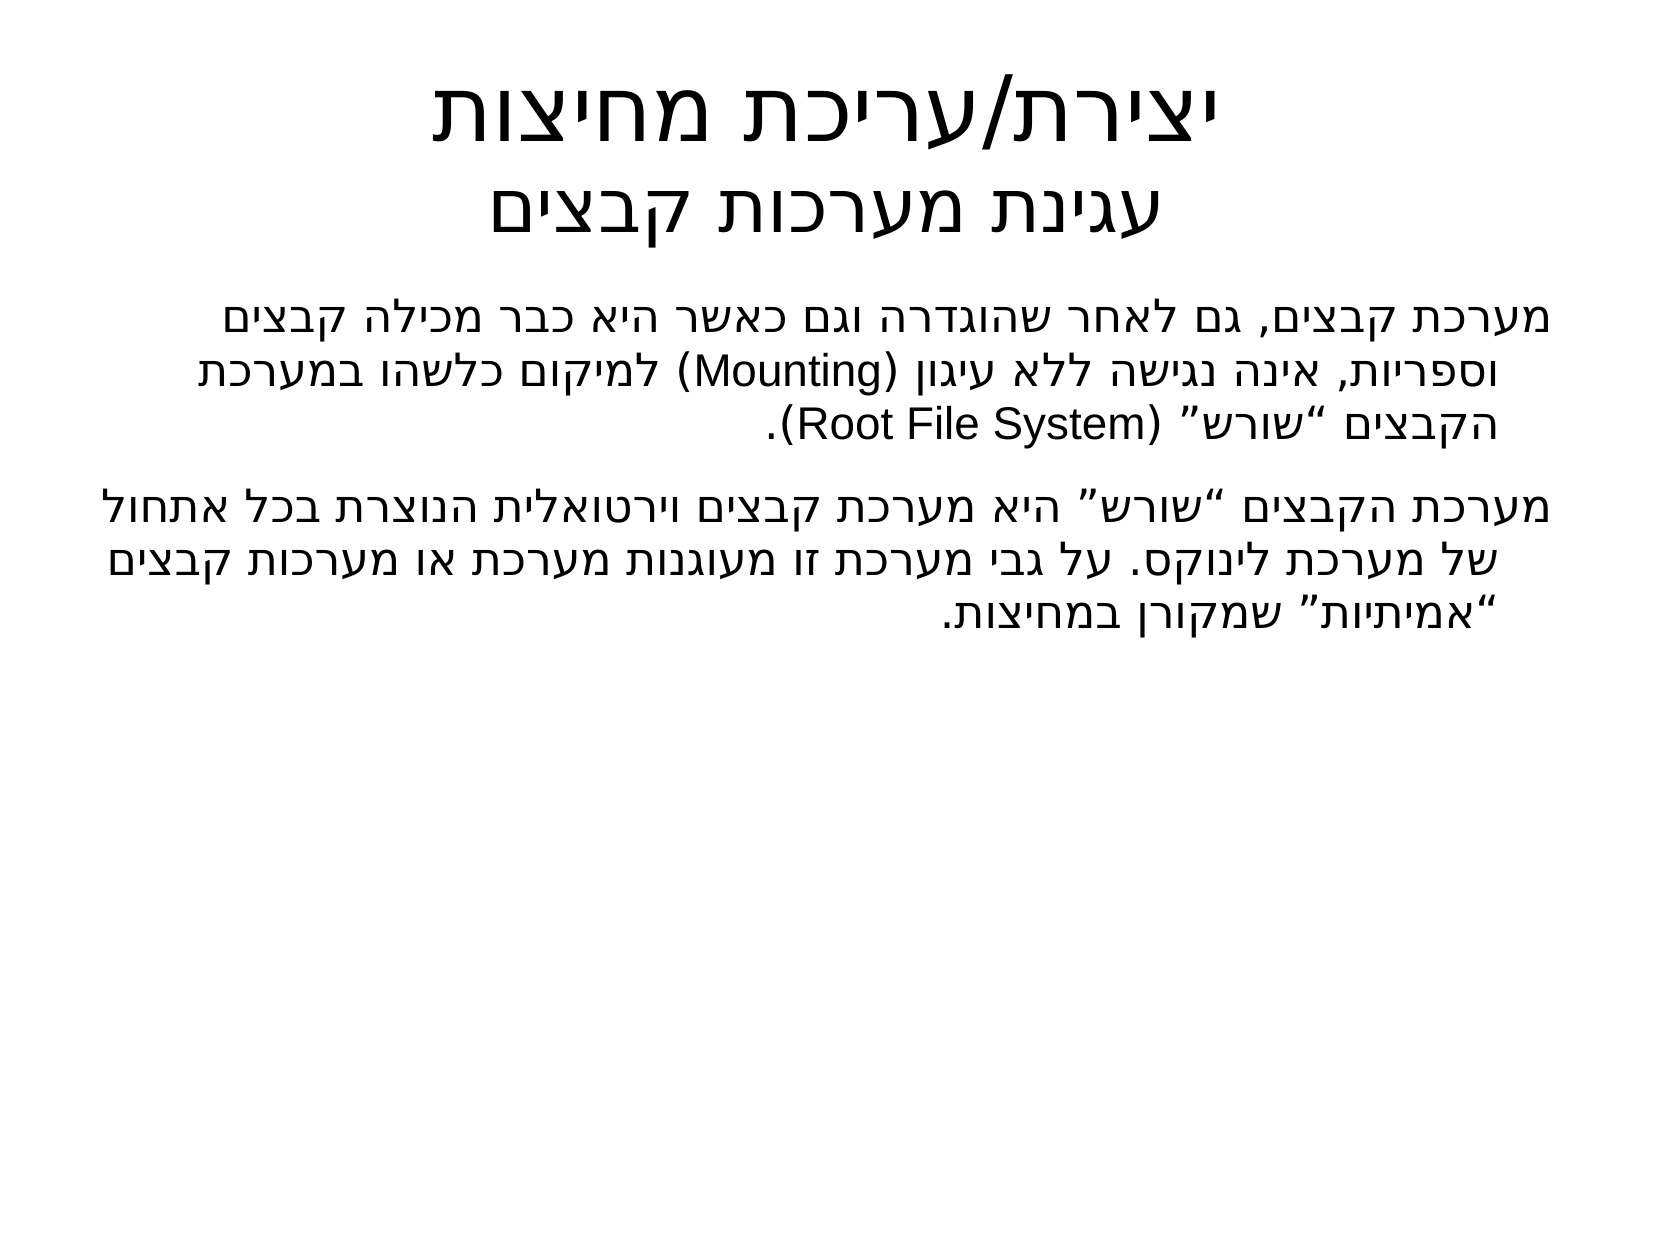

# יצירת/עריכת מחיצות עגינת מערכות קבצים
מערכת קבצים, גם לאחר שהוגדרה וגם כאשר היא כבר מכילה קבצים וספריות, אינה נגישה ללא עיגון (Mounting) למיקום כלשהו במערכת הקבצים “שורש” (Root File System).
מערכת הקבצים “שורש” היא מערכת קבצים וירטואלית הנוצרת בכל אתחול של מערכת לינוקס. על גבי מערכת זו מעוגנות מערכת או מערכות קבצים “אמיתיות” שמקורן במחיצות.